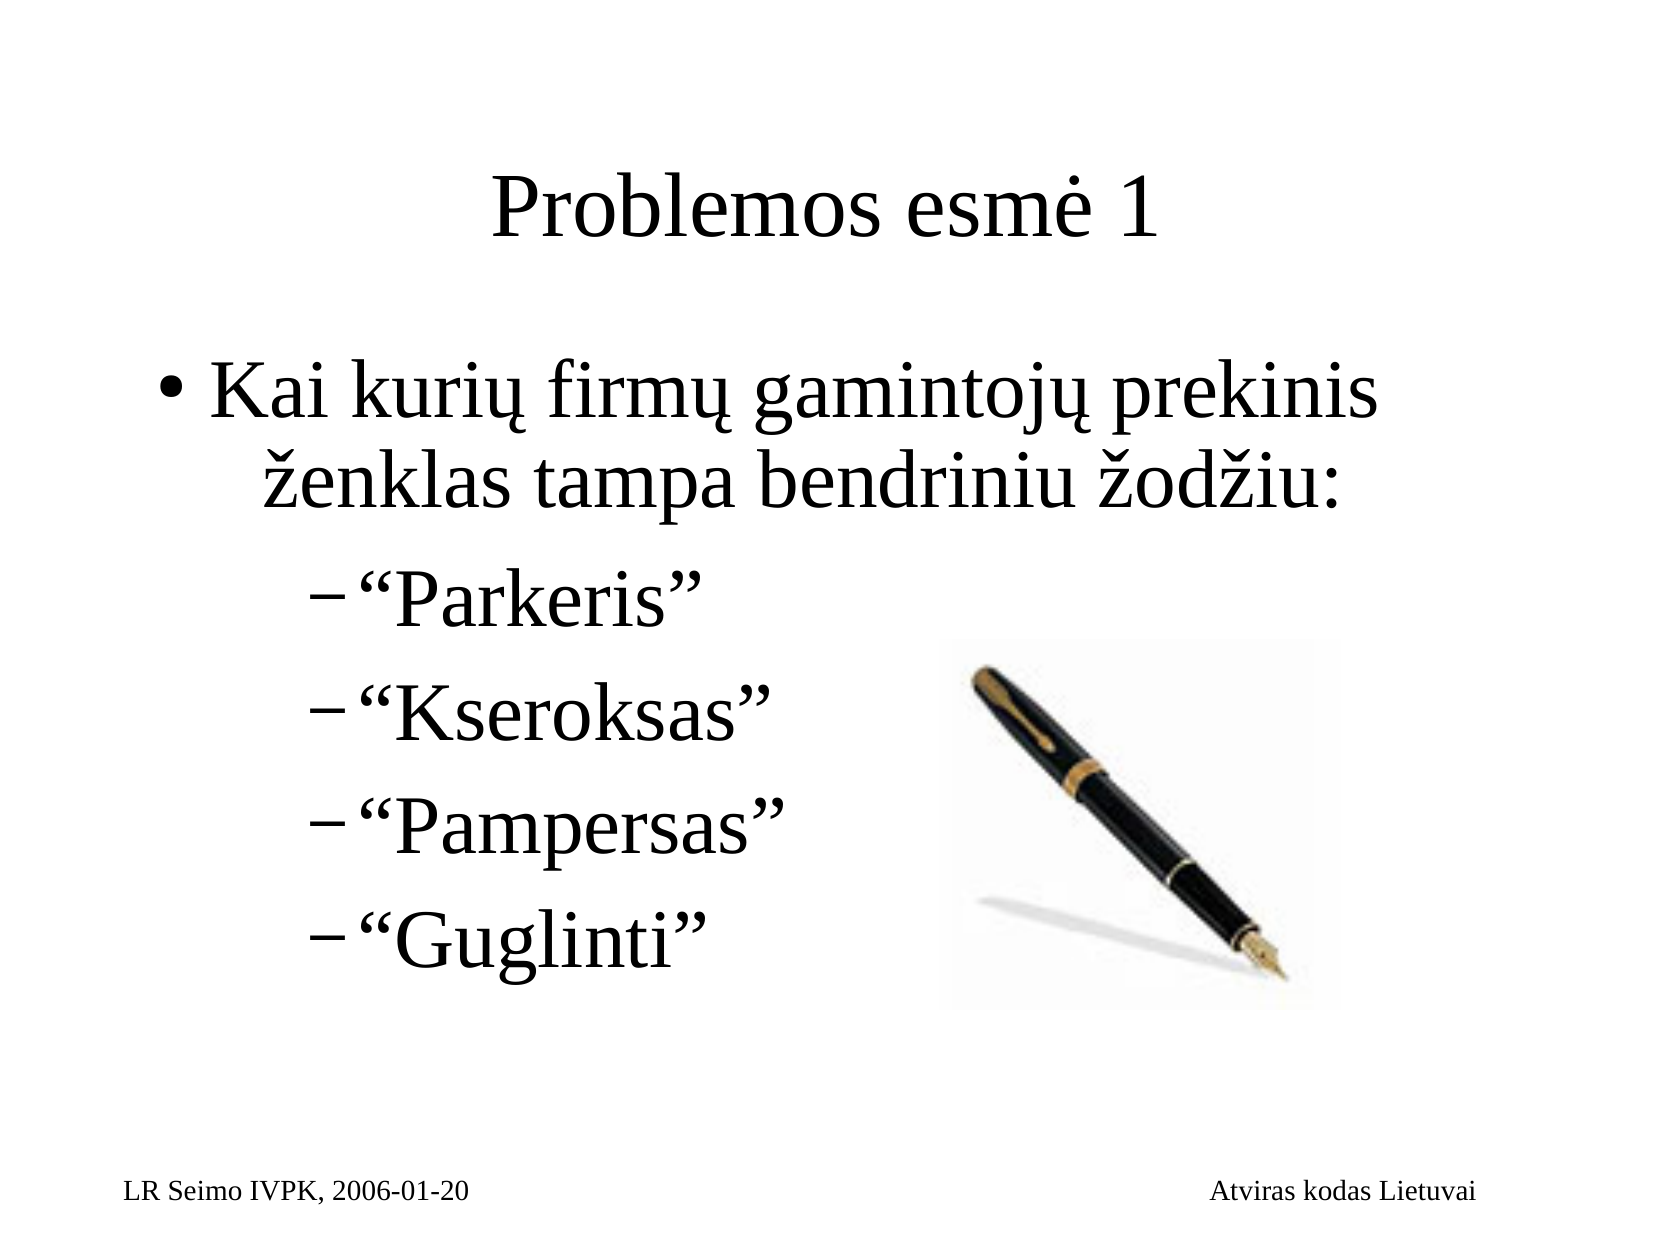

# Problemos esmė 1
Kai kurių firmų gamintojų prekinis ženklas tampa bendriniu žodžiu:
“Parkeris”
“Kseroksas”
“Pampersas”
“Guglinti”